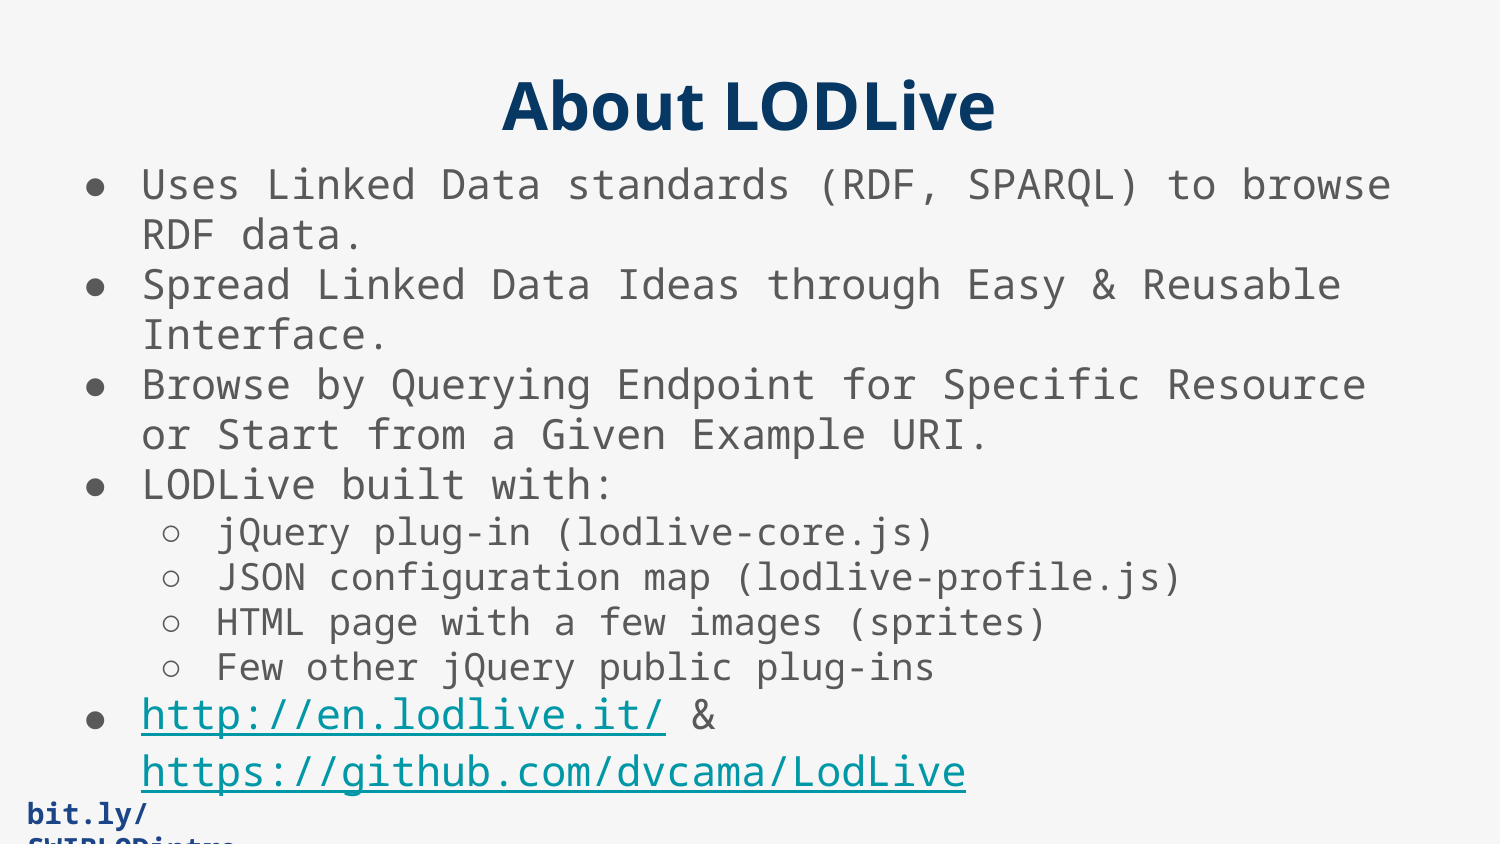

# About LODLive
Uses Linked Data standards (RDF, SPARQL) to browse RDF data.
Spread Linked Data Ideas through Easy & Reusable Interface.
Browse by Querying Endpoint for Specific Resource or Start from a Given Example URI.
LODLive built with:
jQuery plug-in (lodlive-core.js)
JSON configuration map (lodlive-profile.js)
HTML page with a few images (sprites)
Few other jQuery public plug-ins
http://en.lodlive.it/ & https://github.com/dvcama/LodLive